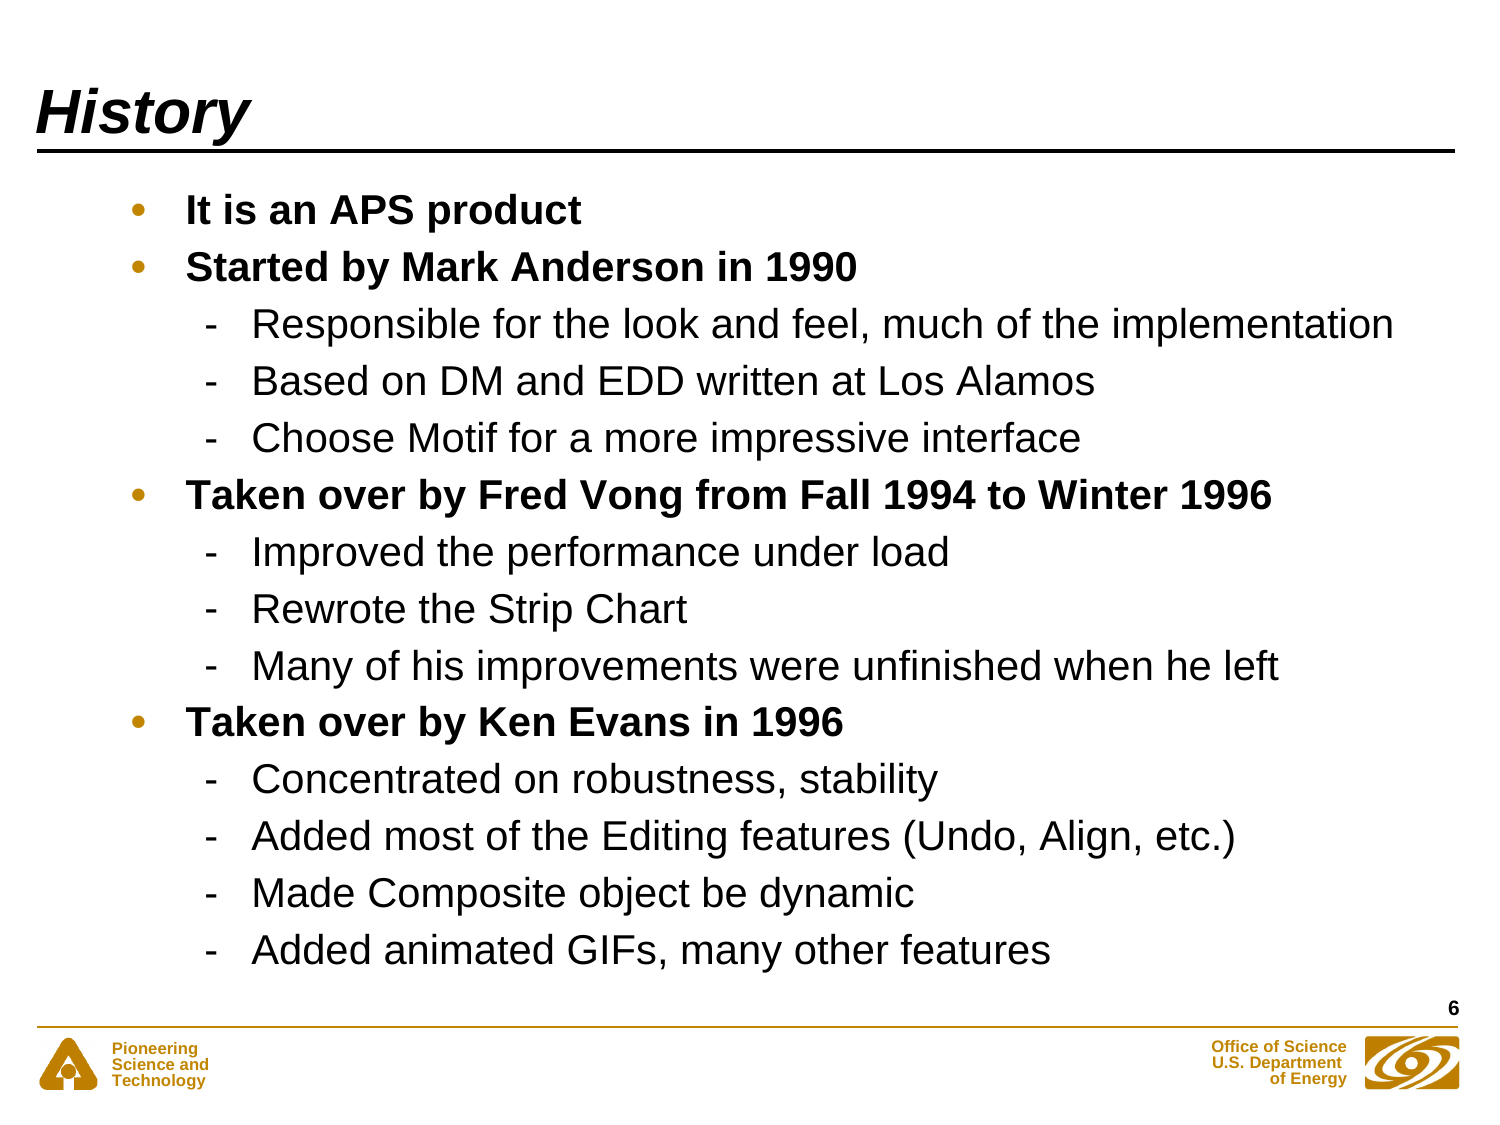

# History
It is an APS product
Started by Mark Anderson in 1990
Responsible for the look and feel, much of the implementation
Based on DM and EDD written at Los Alamos
Choose Motif for a more impressive interface
Taken over by Fred Vong from Fall 1994 to Winter 1996
Improved the performance under load
Rewrote the Strip Chart
Many of his improvements were unfinished when he left
Taken over by Ken Evans in 1996
Concentrated on robustness, stability
Added most of the Editing features (Undo, Align, etc.)
Made Composite object be dynamic
Added animated GIFs, many other features
6